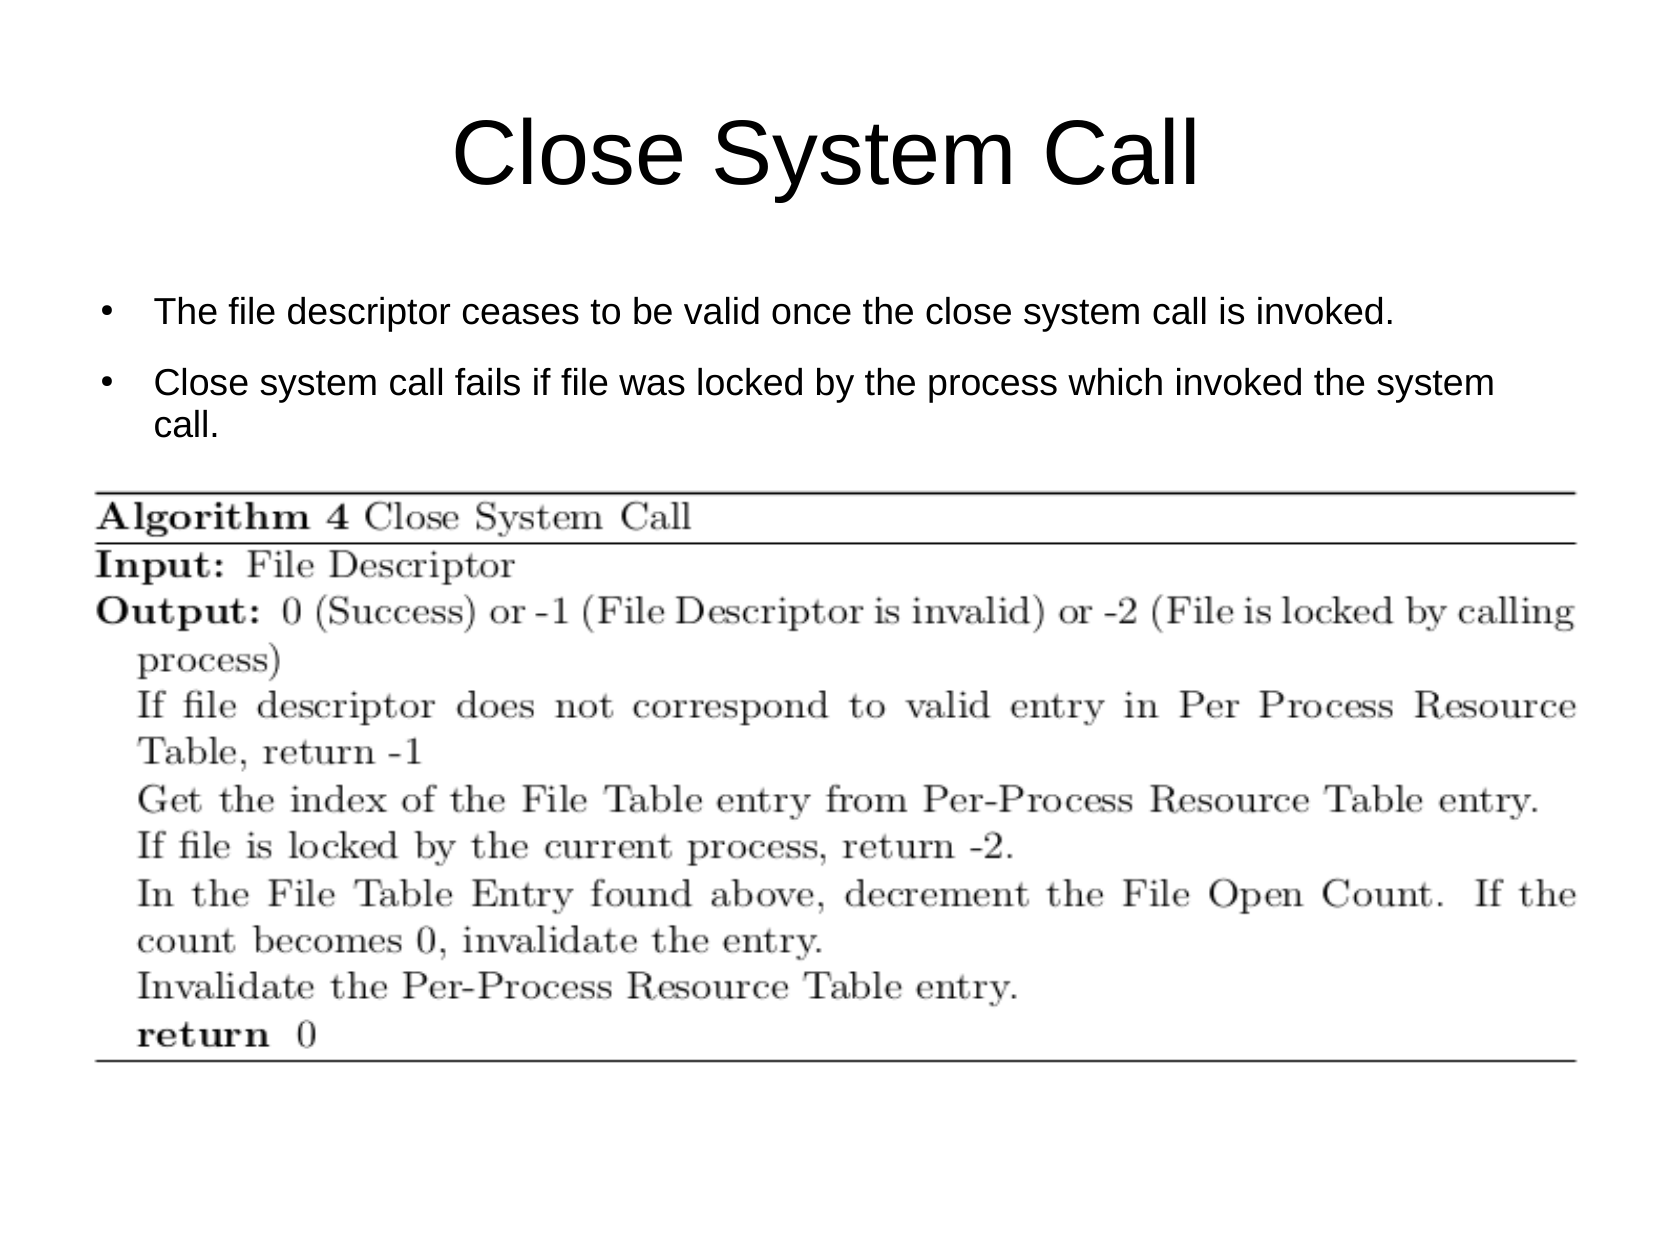

# Close System Call
The file descriptor ceases to be valid once the close system call is invoked.
Close system call fails if file was locked by the process which invoked the system call.